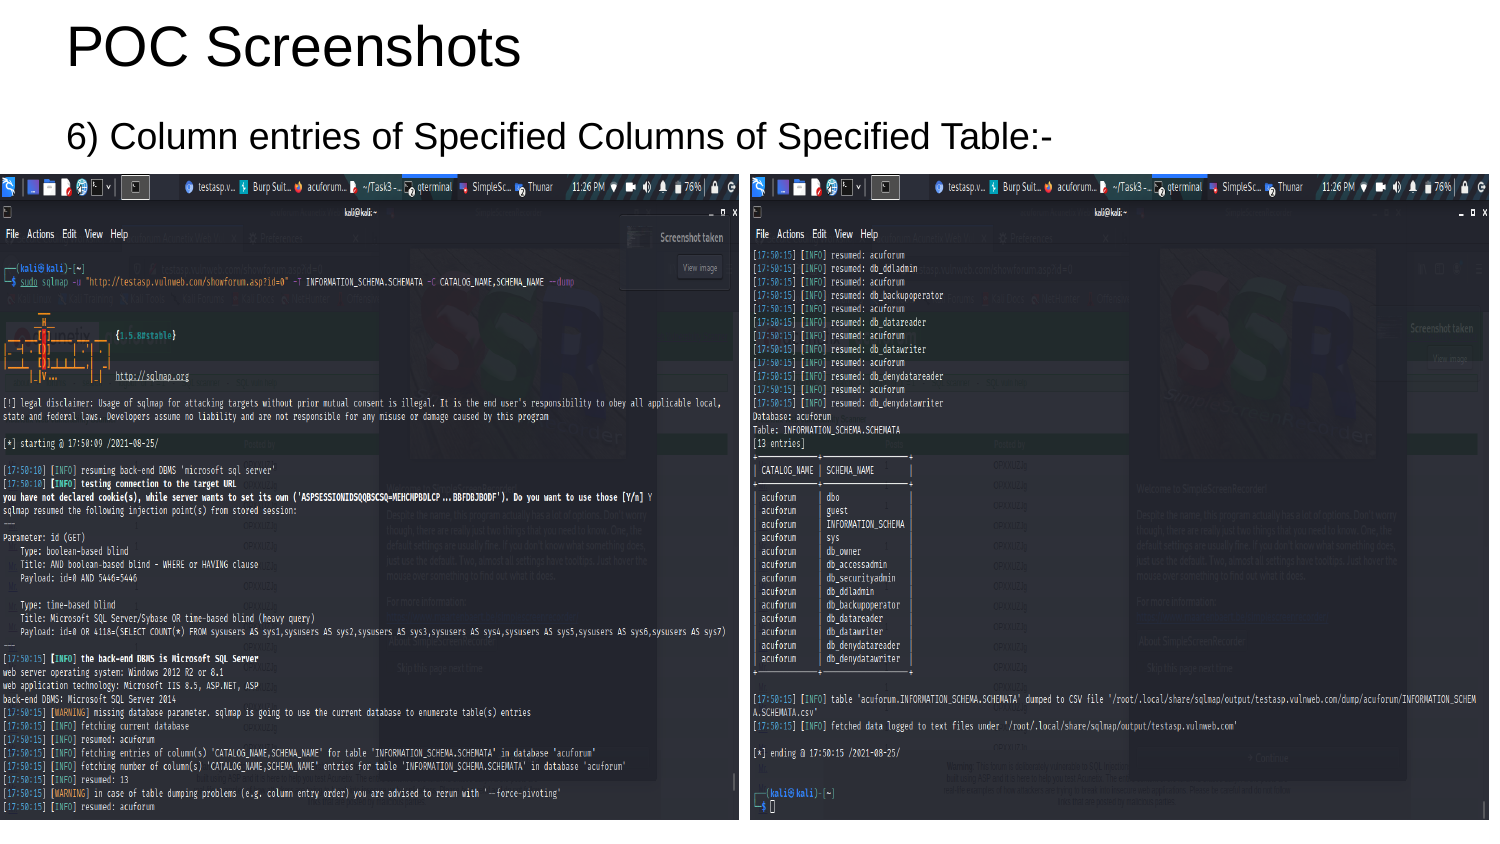

# POC Screenshots
6) Column entries of Specified Columns of Specified Table:-